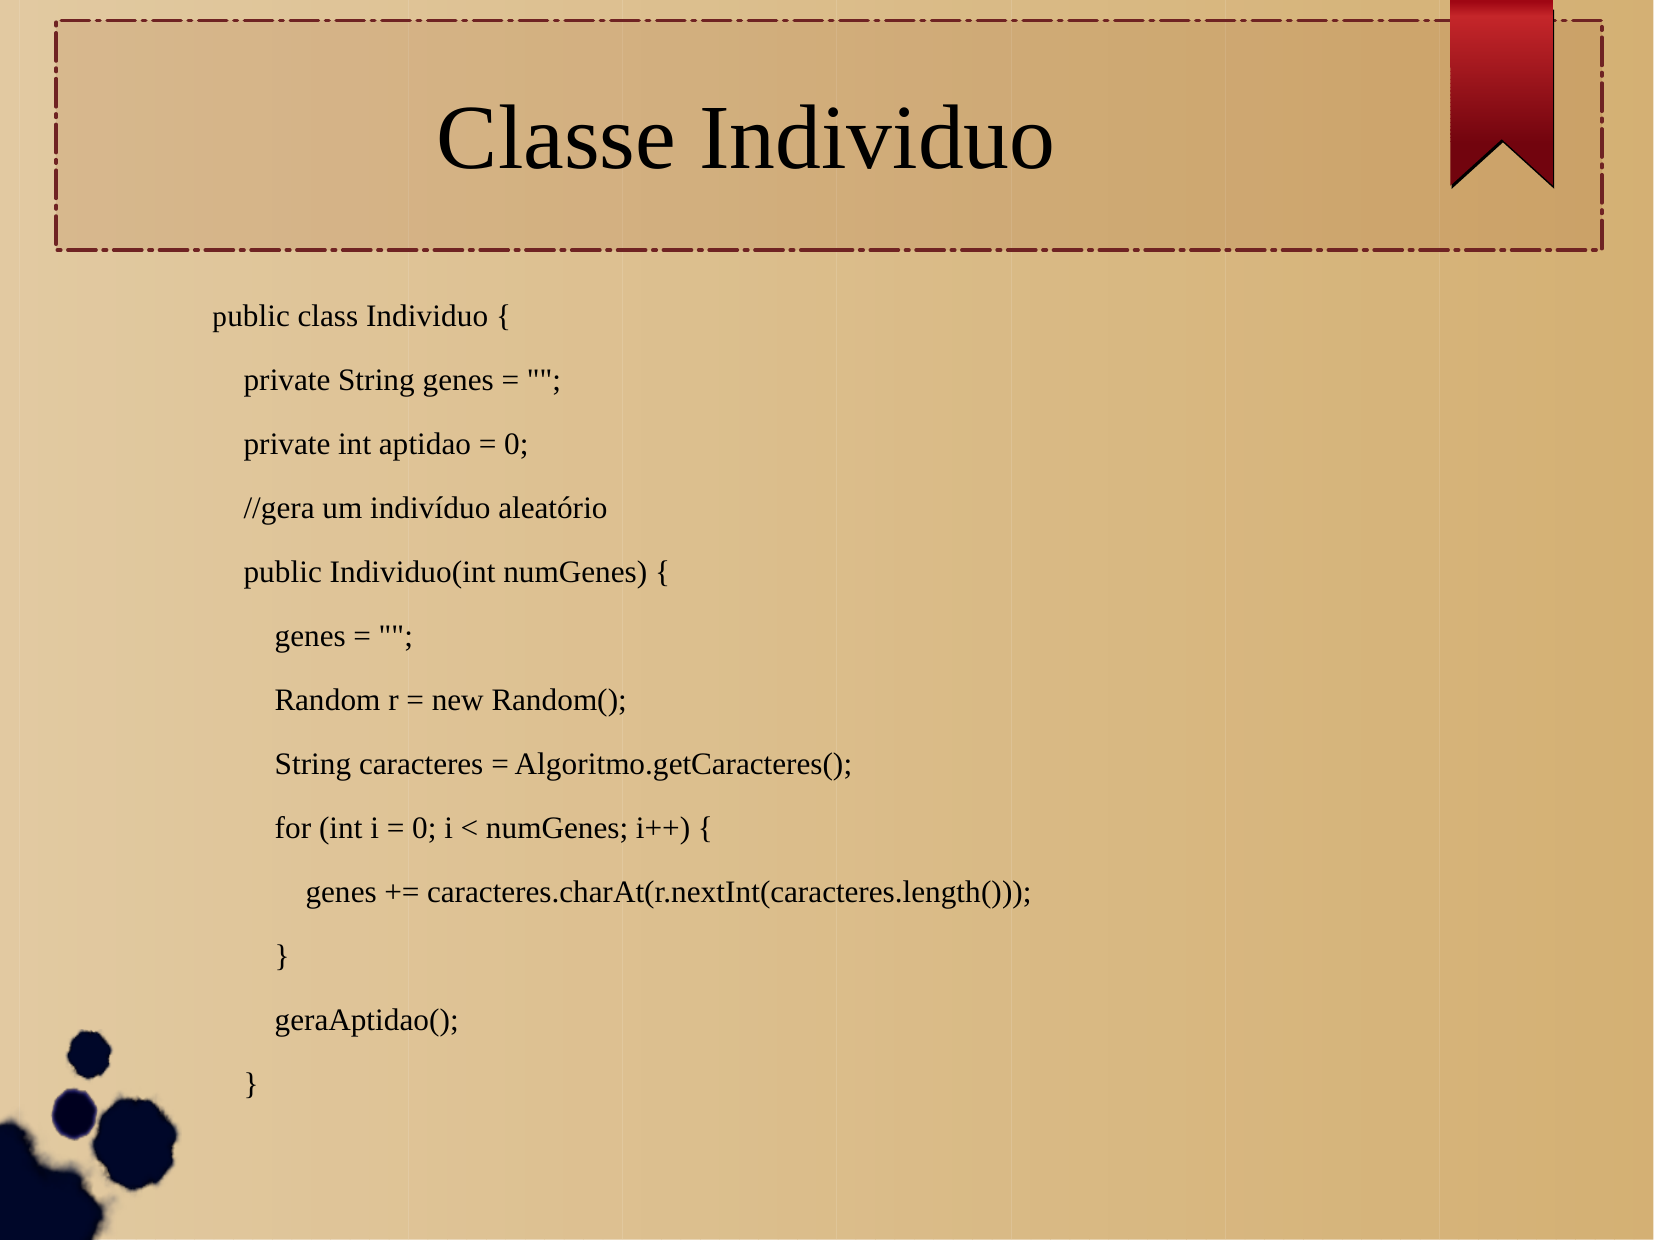

# Classe Individuo
public class Individuo {
 private String genes = "";
 private int aptidao = 0;
 //gera um indivíduo aleatório
 public Individuo(int numGenes) {
 genes = "";
 Random r = new Random();
 String caracteres = Algoritmo.getCaracteres();
 for (int i = 0; i < numGenes; i++) {
 genes += caracteres.charAt(r.nextInt(caracteres.length()));
 }
 geraAptidao();
 }